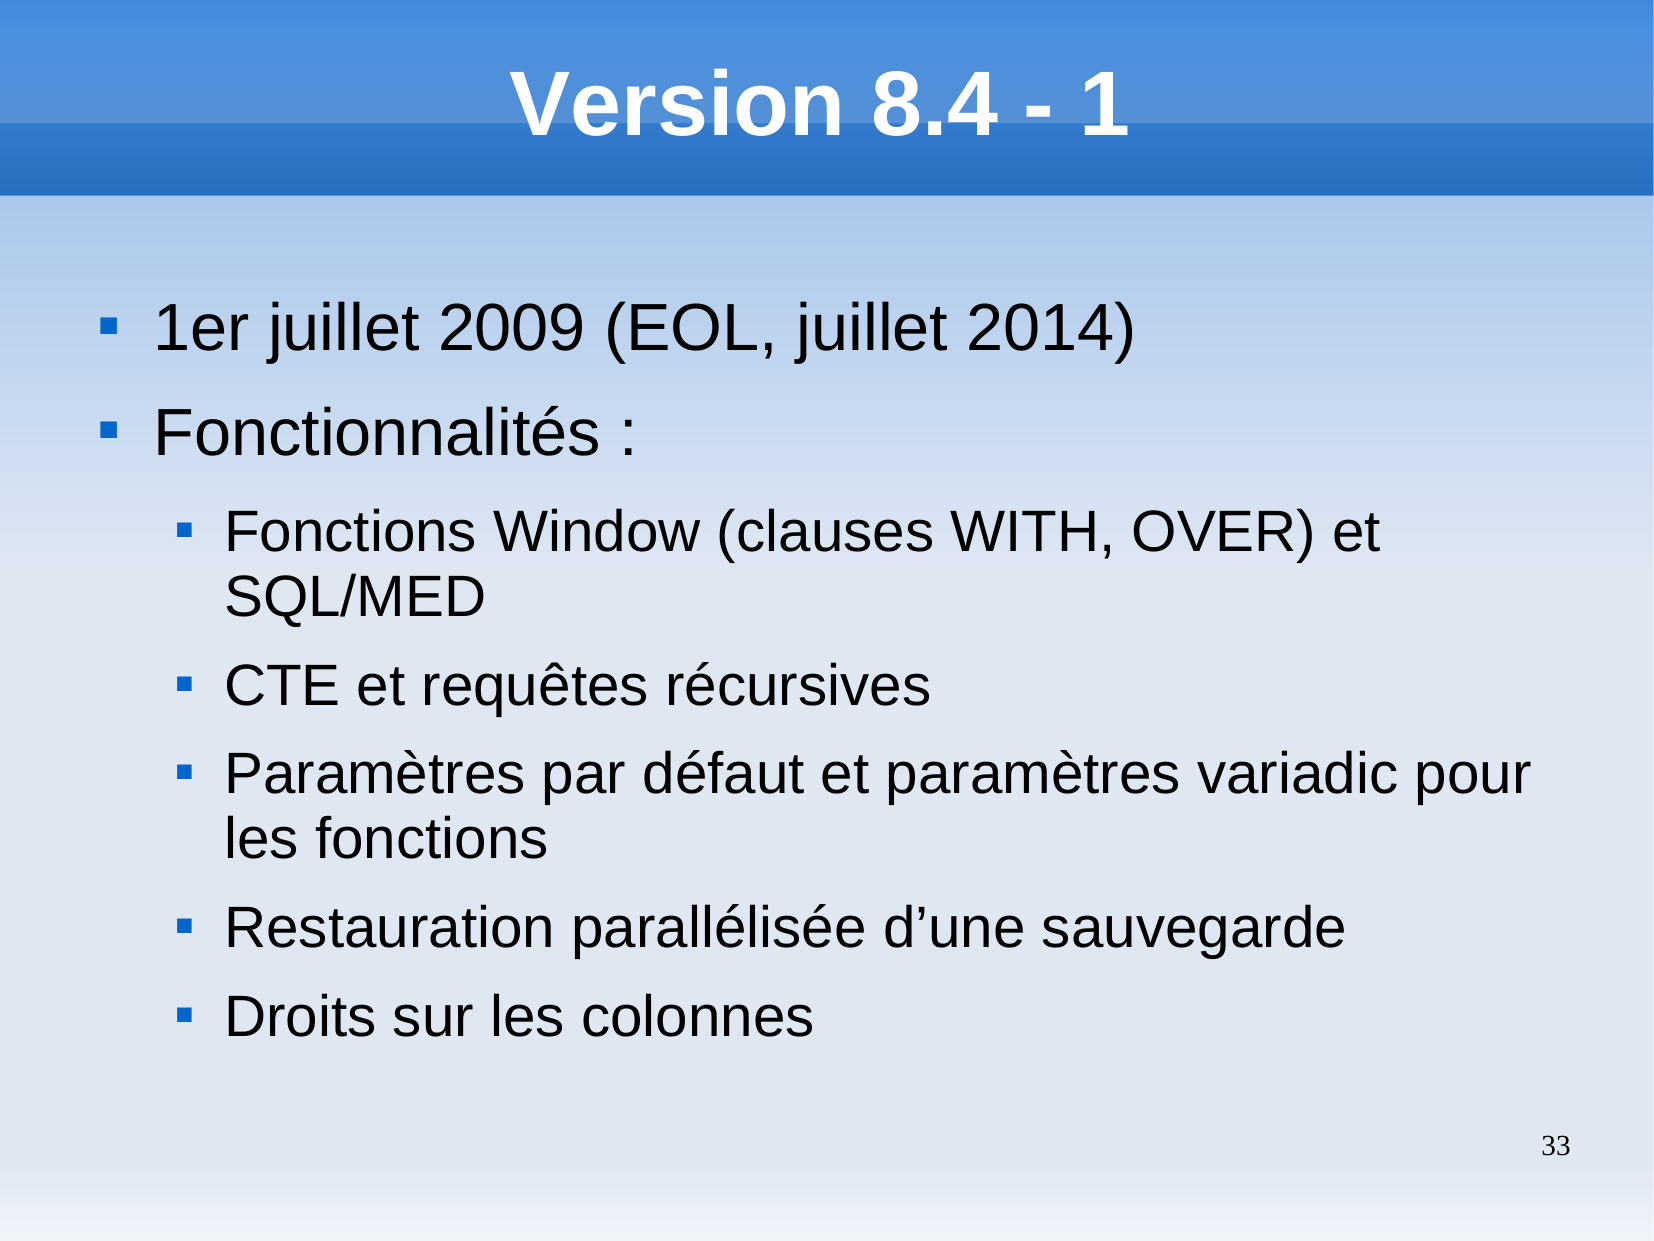

# Version 8.4 - 1
1er juillet 2009 (EOL, juillet 2014)
Fonctionnalités :
Fonctions Window (clauses WITH, OVER) et SQL/MED
CTE et requêtes récursives
Paramètres par défaut et paramètres variadic pour les fonctions
Restauration parallélisée d’une sauvegarde
Droits sur les colonnes
33